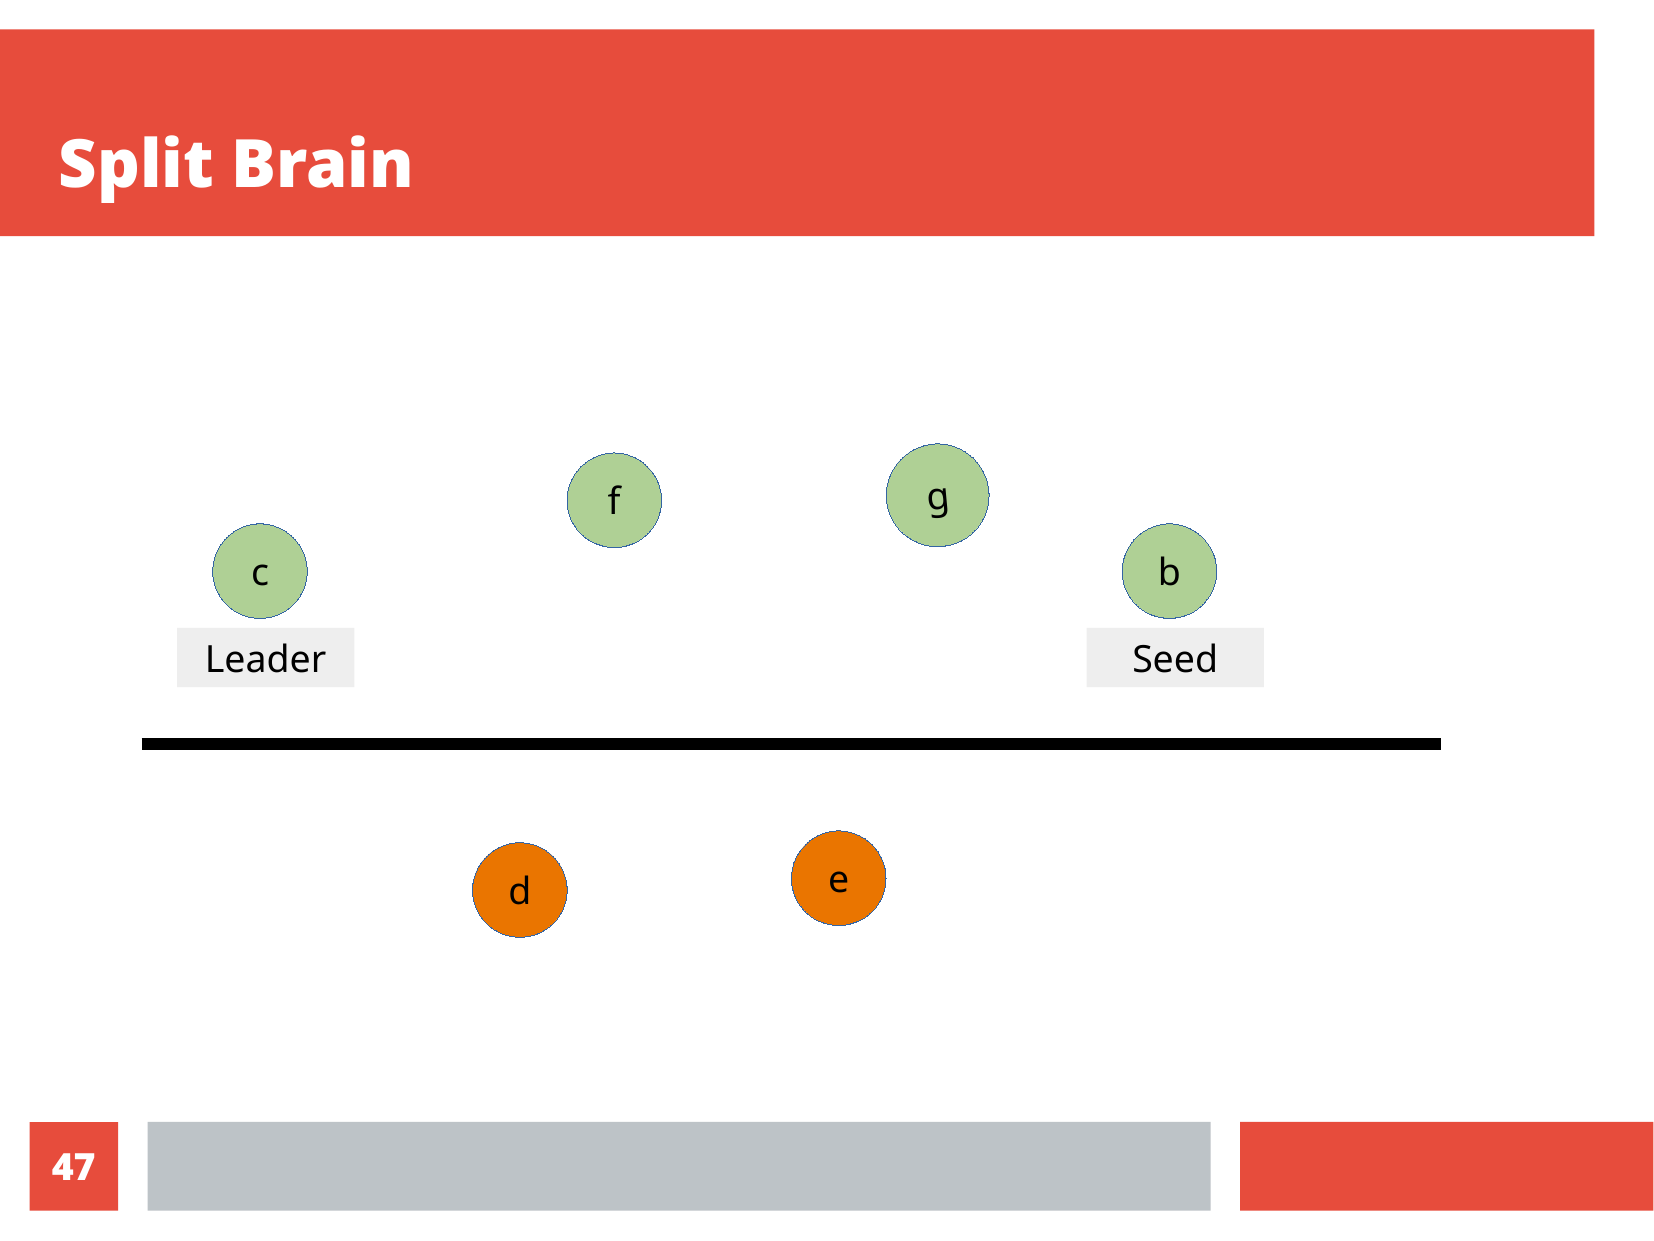

# Split Brain
g
f
c
b
Leader
Seed
e
d
47